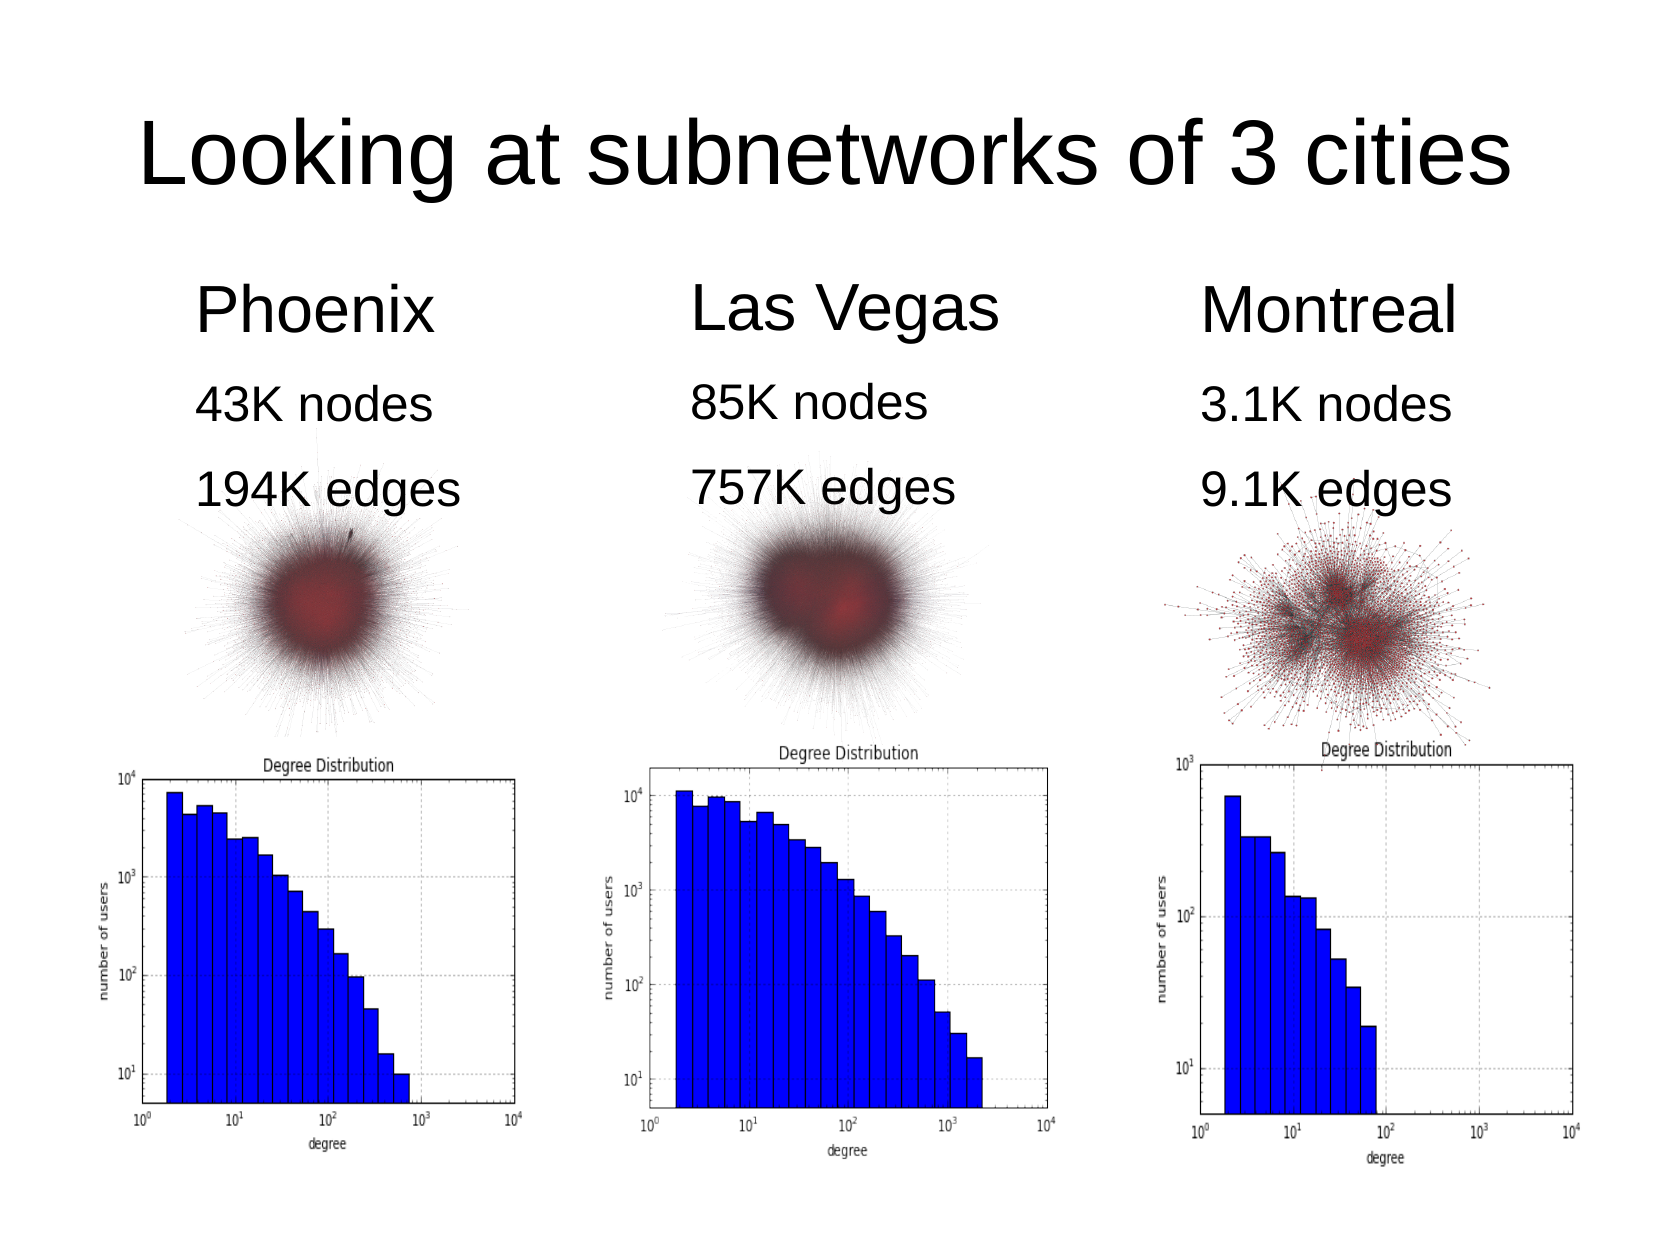

# Looking at subnetworks of 3 cities
Las Vegas
85K nodes
757K edges
Phoenix
43K nodes
194K edges
Montreal
3.1K nodes
9.1K edges